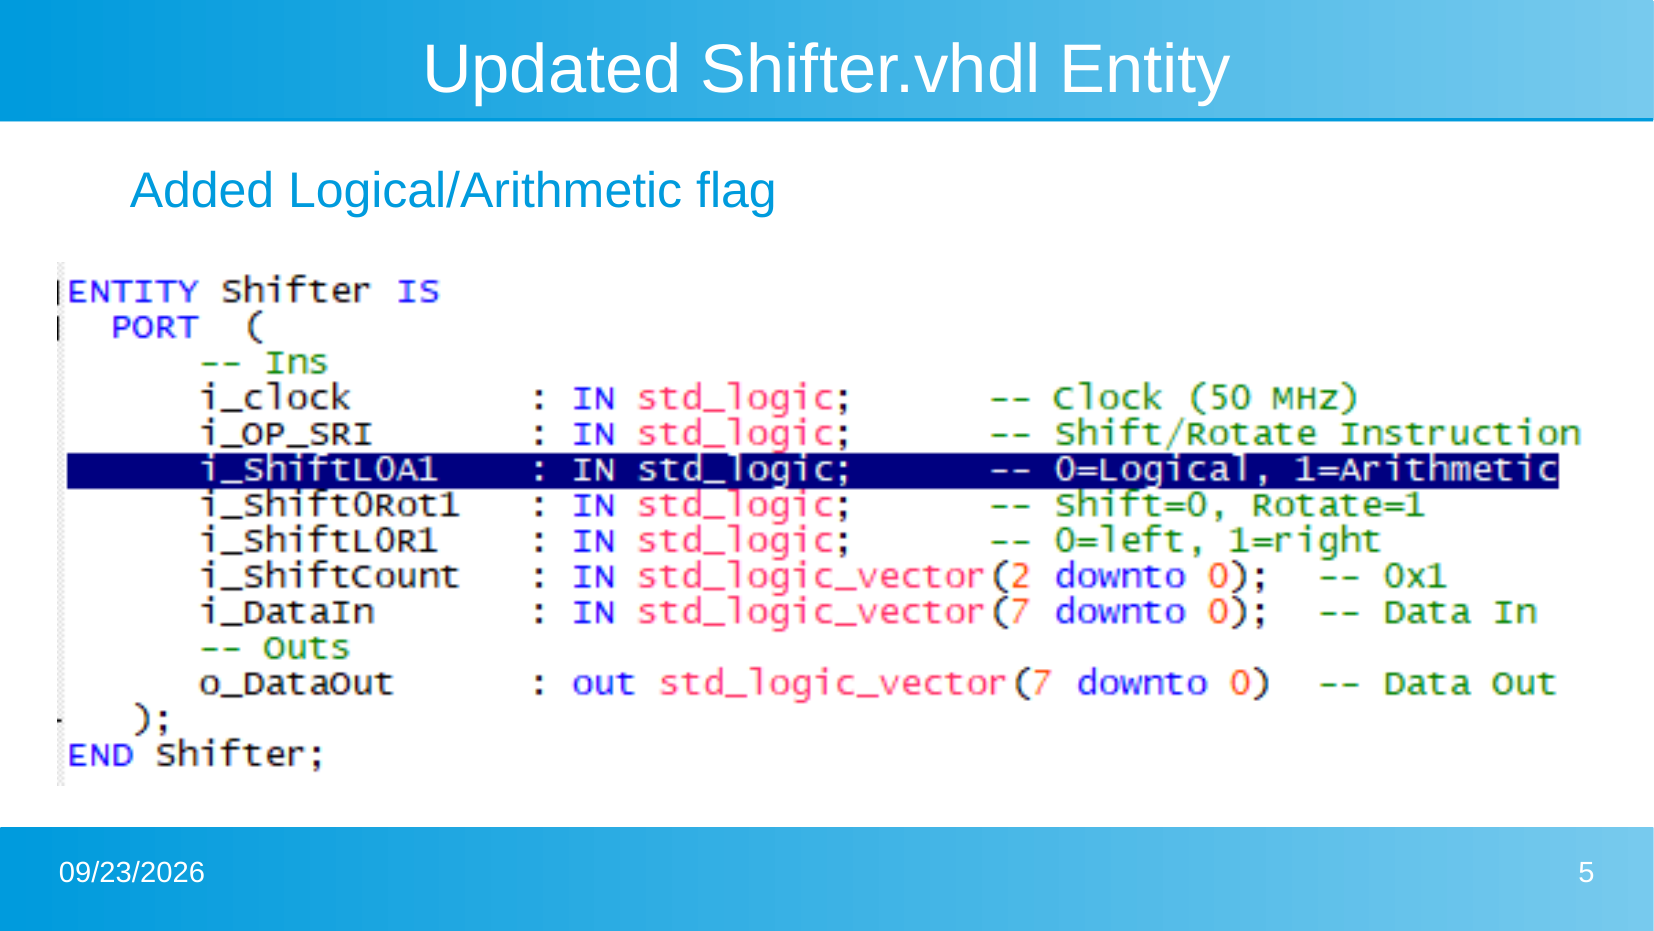

# Updated Shifter.vhdl Entity
Added Logical/Arithmetic flag
5